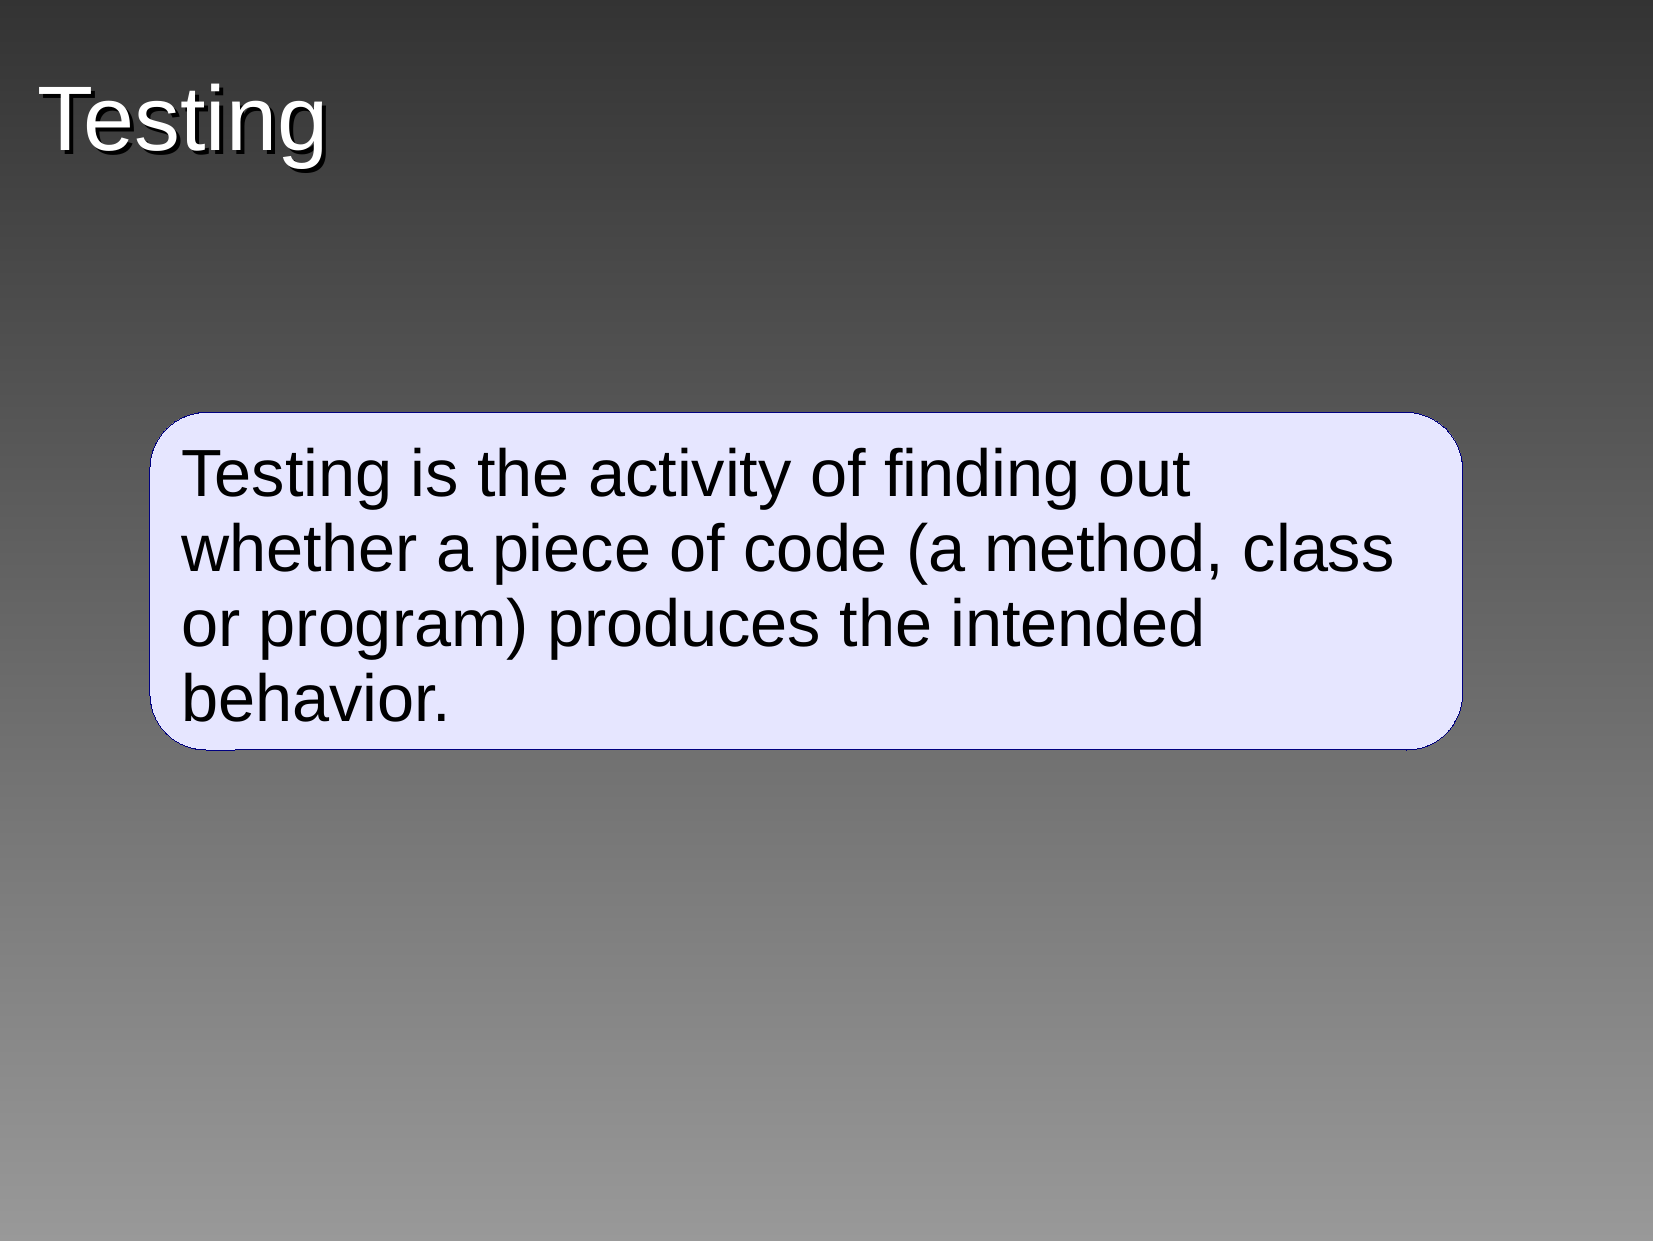

# Testing
Testing is the activity of finding out whether a piece of code (a method, class or program) produces the intended behavior.